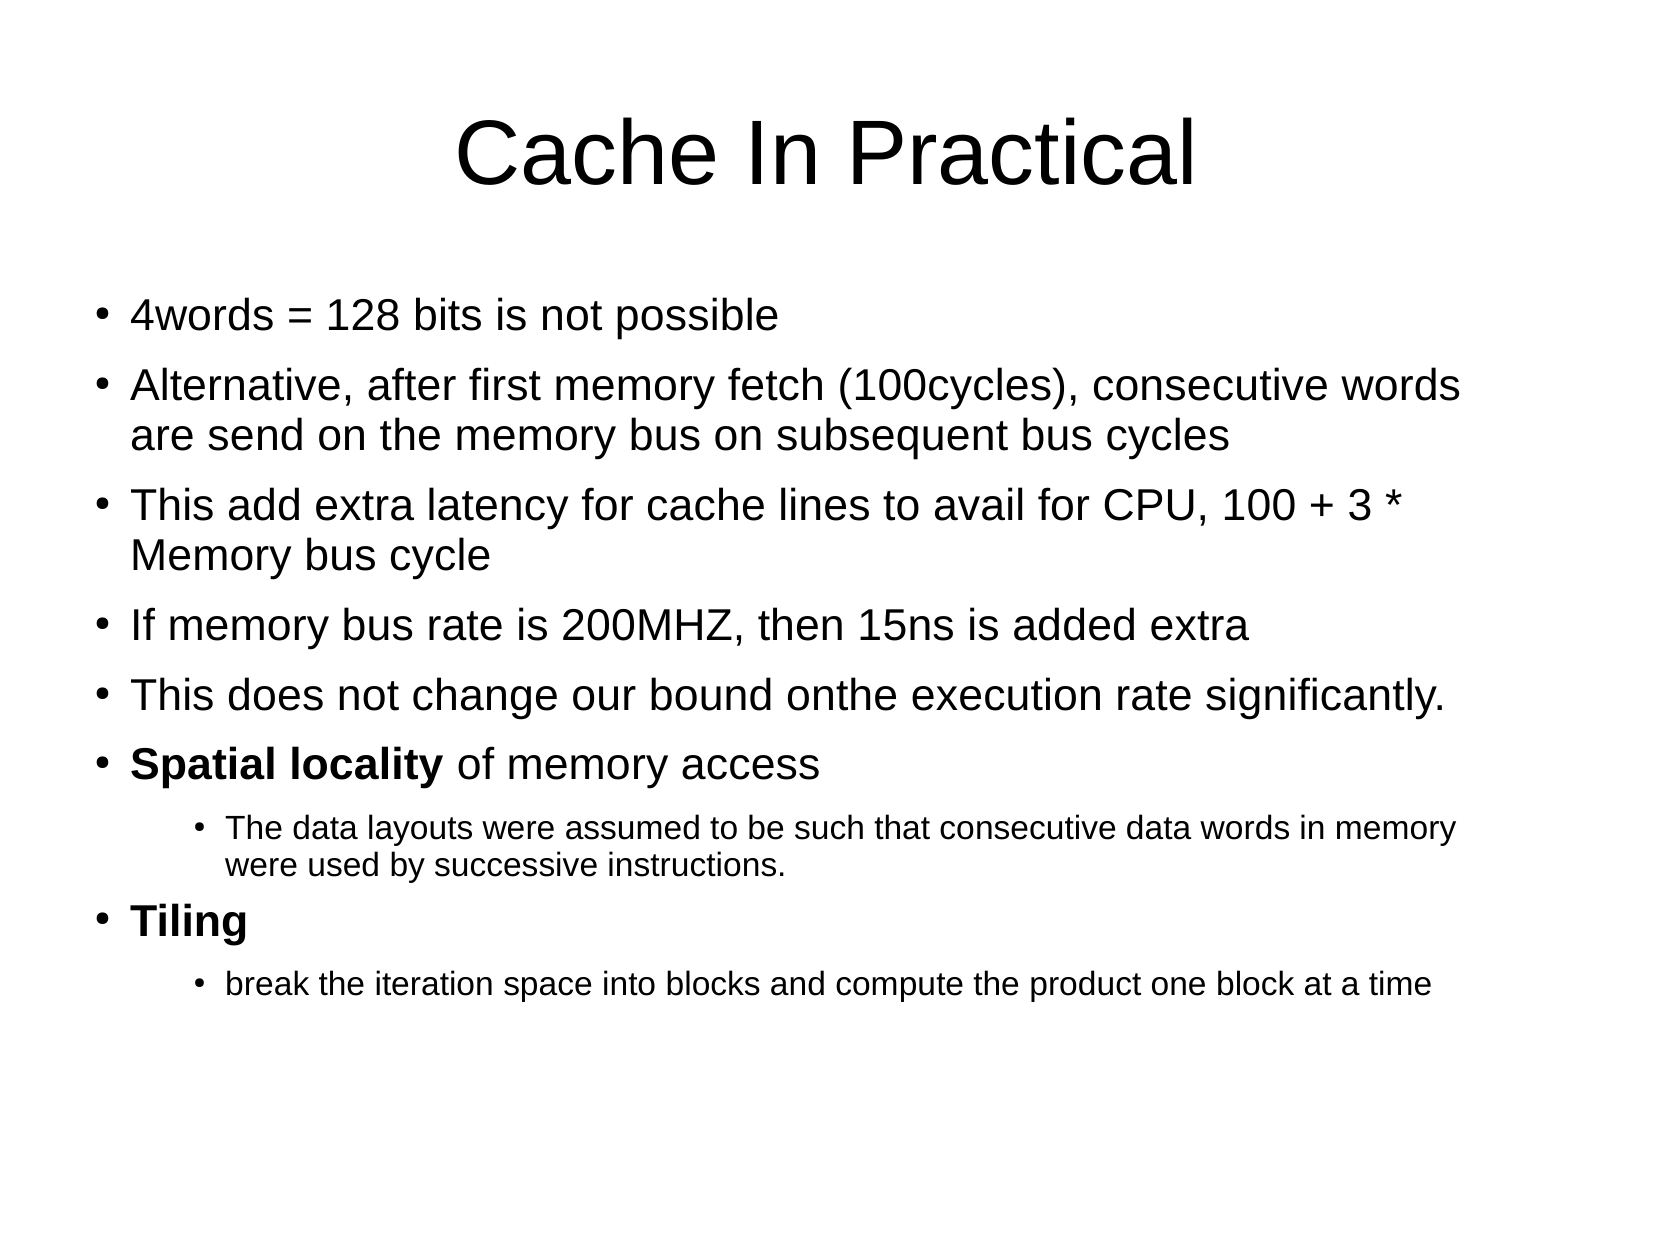

# Cache In Practical
4words = 128 bits is not possible
Alternative, after first memory fetch (100cycles), consecutive words are send on the memory bus on subsequent bus cycles
This add extra latency for cache lines to avail for CPU, 100 + 3 * Memory bus cycle
If memory bus rate is 200MHZ, then 15ns is added extra
This does not change our bound onthe execution rate significantly.
Spatial locality of memory access
The data layouts were assumed to be such that consecutive data words in memory were used by successive instructions.
Tiling
break the iteration space into blocks and compute the product one block at a time